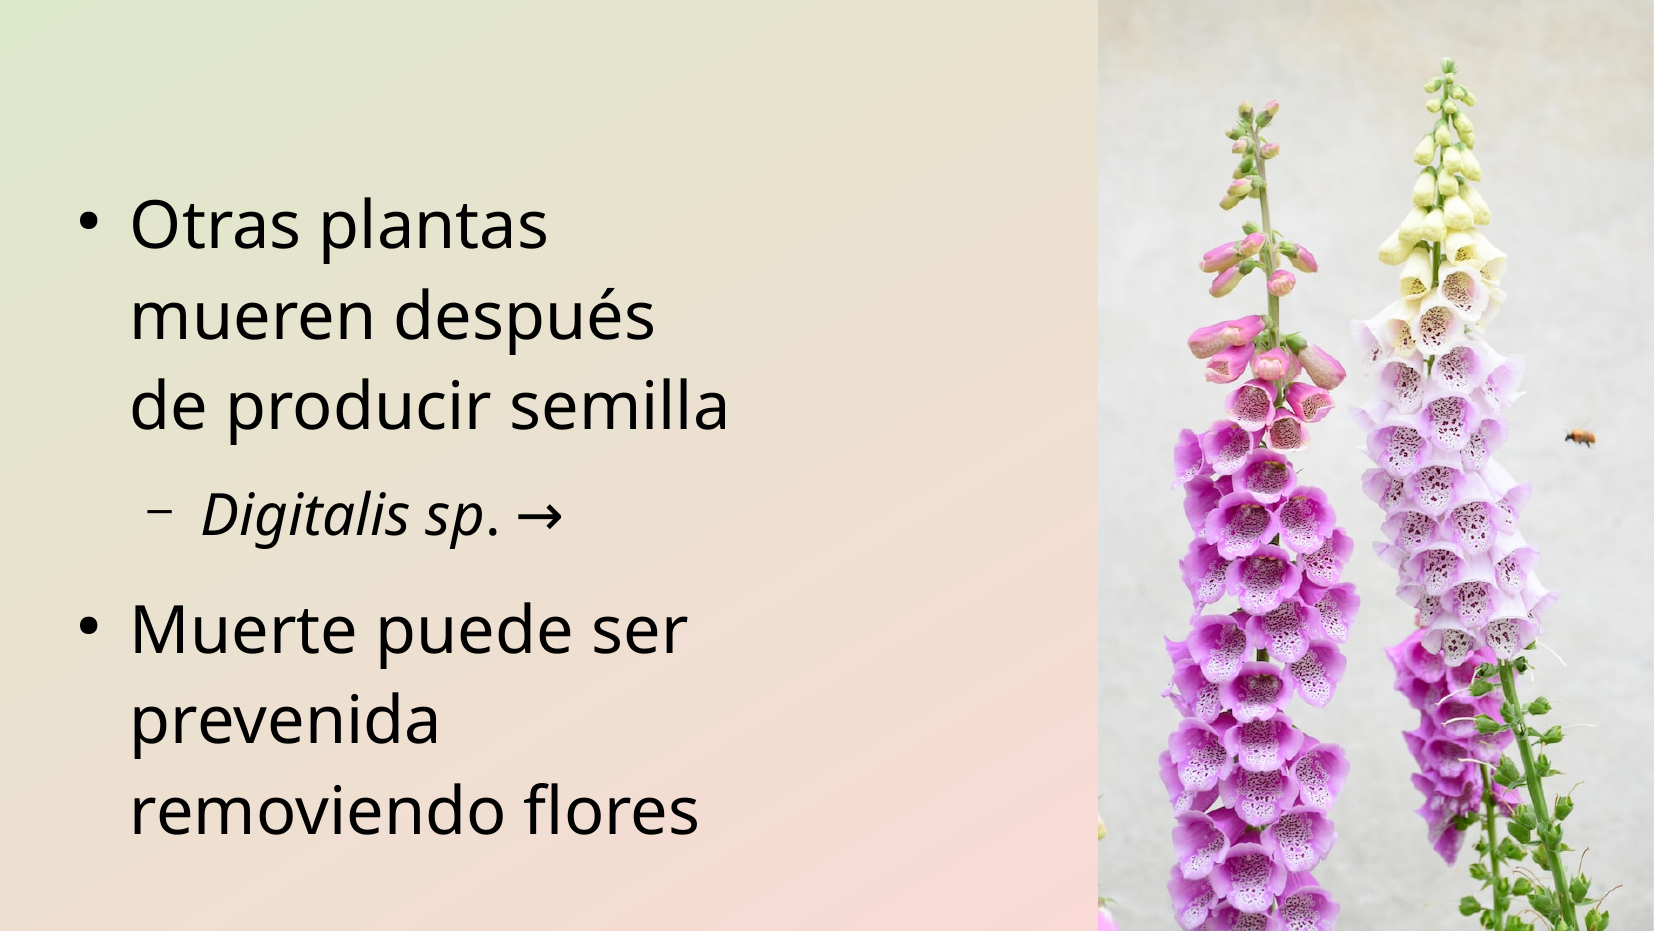

# Otras plantas mueren después de producir semilla
Digitalis sp. →
Muerte puede ser prevenida removiendo flores